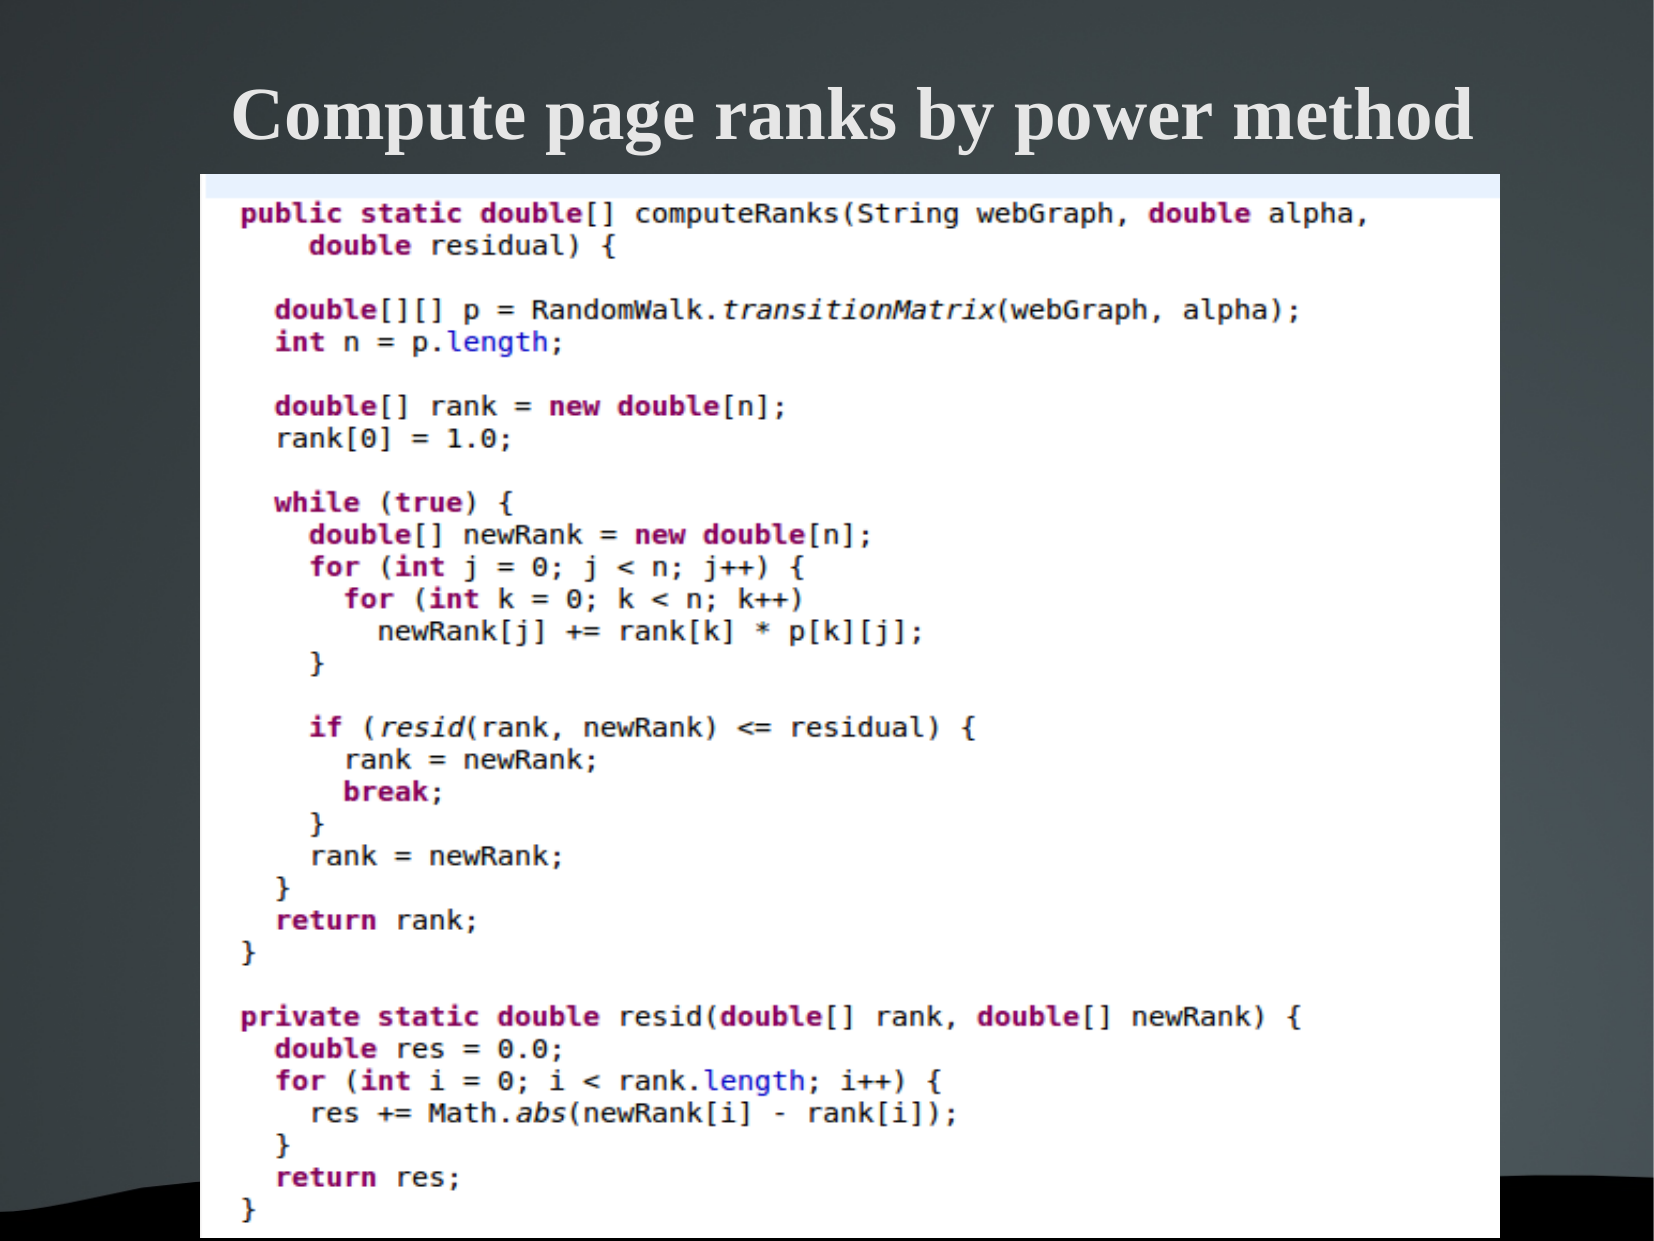

# Compute page ranks by power method